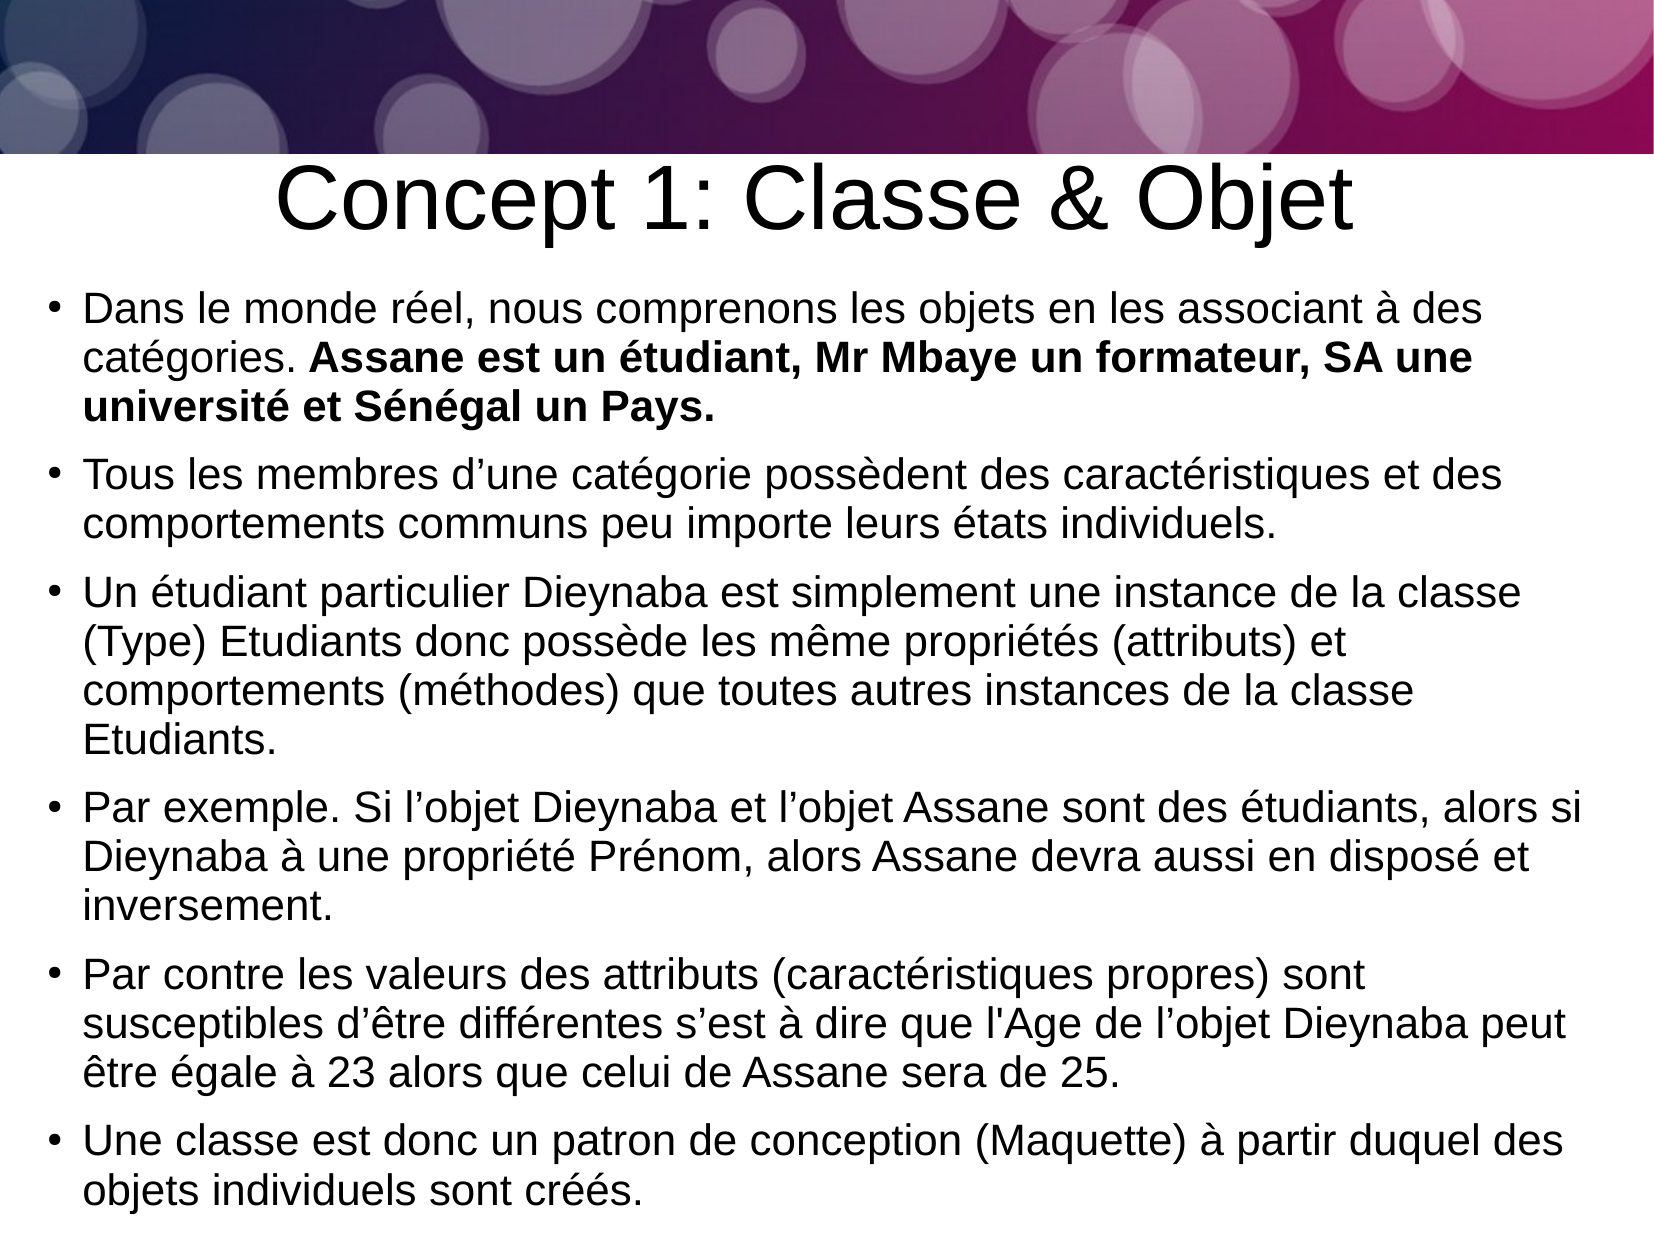

# Concept 1: Classe & Objet
Dans le monde réel, nous comprenons les objets en les associant à des catégories. Assane est un étudiant, Mr Mbaye un formateur, SA une université et Sénégal un Pays.
Tous les membres d’une catégorie possèdent des caractéristiques et des comportements communs peu importe leurs états individuels.
Un étudiant particulier Dieynaba est simplement une instance de la classe (Type) Etudiants donc possède les même propriétés (attributs) et comportements (méthodes) que toutes autres instances de la classe Etudiants.
Par exemple. Si l’objet Dieynaba et l’objet Assane sont des étudiants, alors si Dieynaba à une propriété Prénom, alors Assane devra aussi en disposé et inversement.
Par contre les valeurs des attributs (caractéristiques propres) sont susceptibles d’être différentes s’est à dire que l'Age de l’objet Dieynaba peut être égale à 23 alors que celui de Assane sera de 25.
Une classe est donc un patron de conception (Maquette) à partir duquel des objets individuels sont créés.